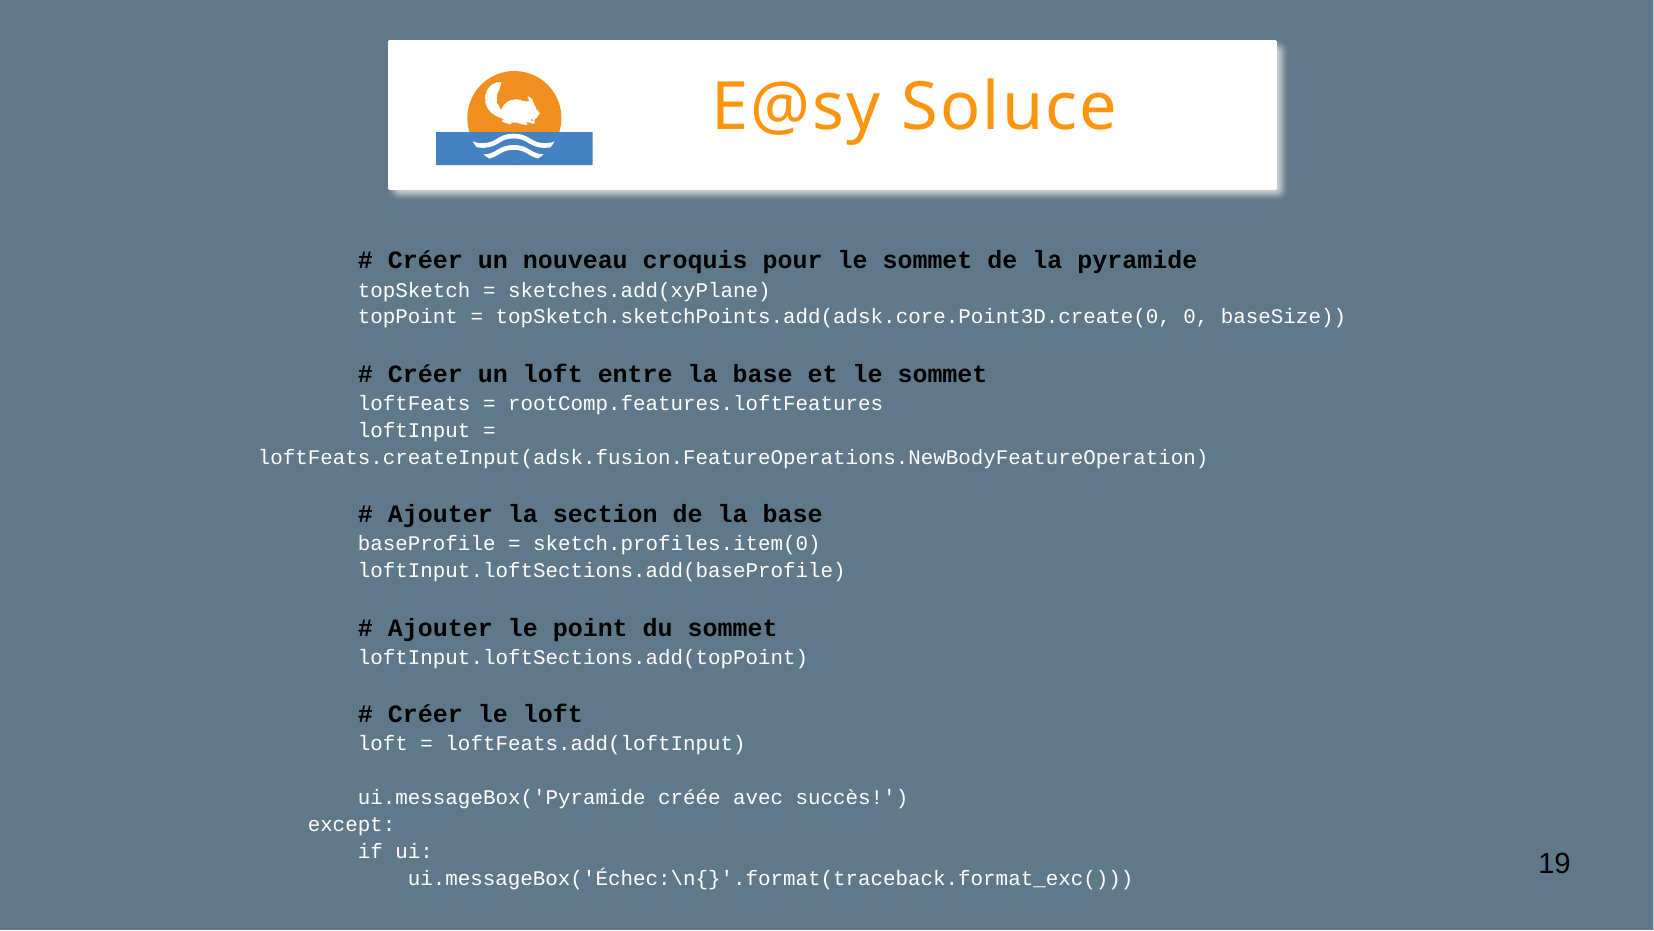

# Créer un nouveau croquis pour le sommet de la pyramide
 topSketch = sketches.add(xyPlane)
 topPoint = topSketch.sketchPoints.add(adsk.core.Point3D.create(0, 0, baseSize))
 # Créer un loft entre la base et le sommet
 loftFeats = rootComp.features.loftFeatures
 loftInput = loftFeats.createInput(adsk.fusion.FeatureOperations.NewBodyFeatureOperation)
 # Ajouter la section de la base
 baseProfile = sketch.profiles.item(0)
 loftInput.loftSections.add(baseProfile)
 # Ajouter le point du sommet
 loftInput.loftSections.add(topPoint)
 # Créer le loft
 loft = loftFeats.add(loftInput)
 ui.messageBox('Pyramide créée avec succès!')
 except:
 if ui:
 ui.messageBox('Échec:\n{}'.format(traceback.format_exc()))
19